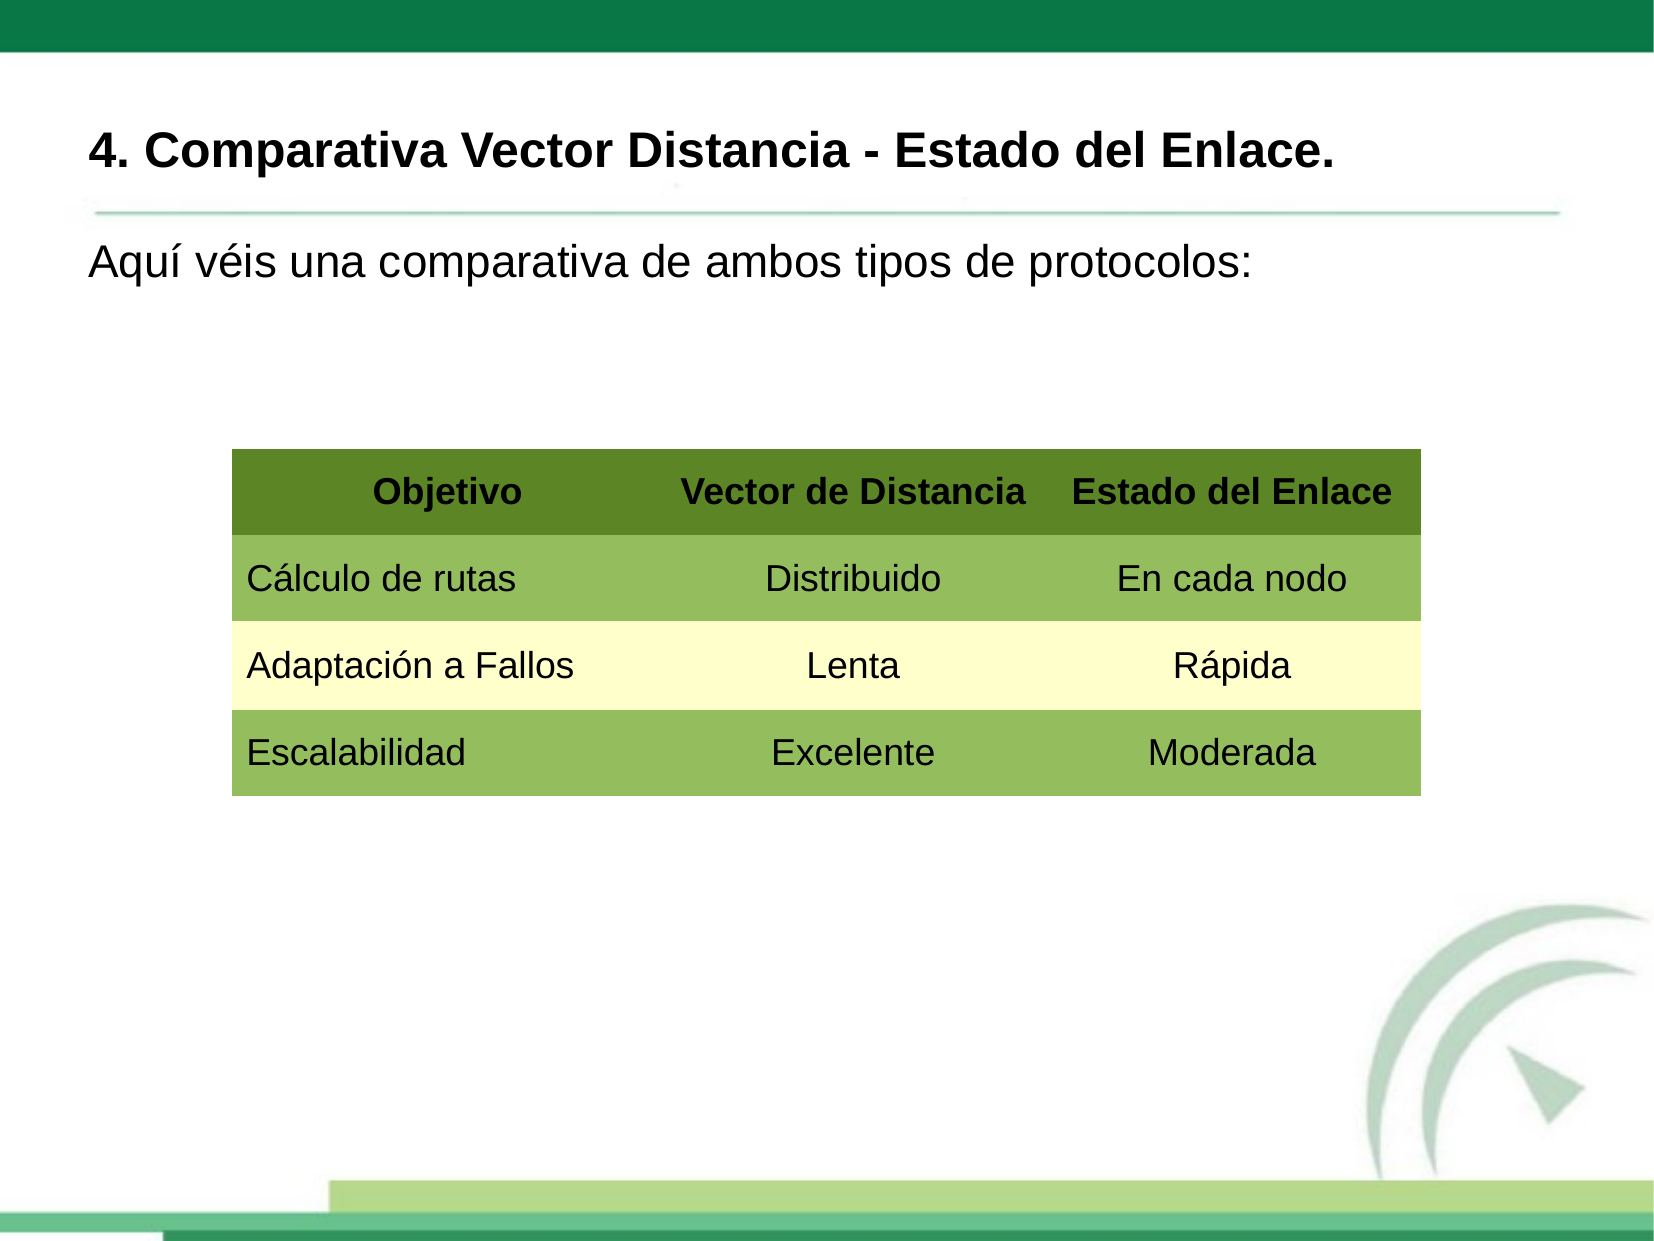

# 4. Comparativa Vector Distancia - Estado del Enlace.
Aquí véis una comparativa de ambos tipos de protocolos:
| Objetivo | Vector de Distancia | Estado del Enlace |
| --- | --- | --- |
| Cálculo de rutas | Distribuido | En cada nodo |
| Adaptación a Fallos | Lenta | Rápida |
| Escalabilidad | Excelente | Moderada |